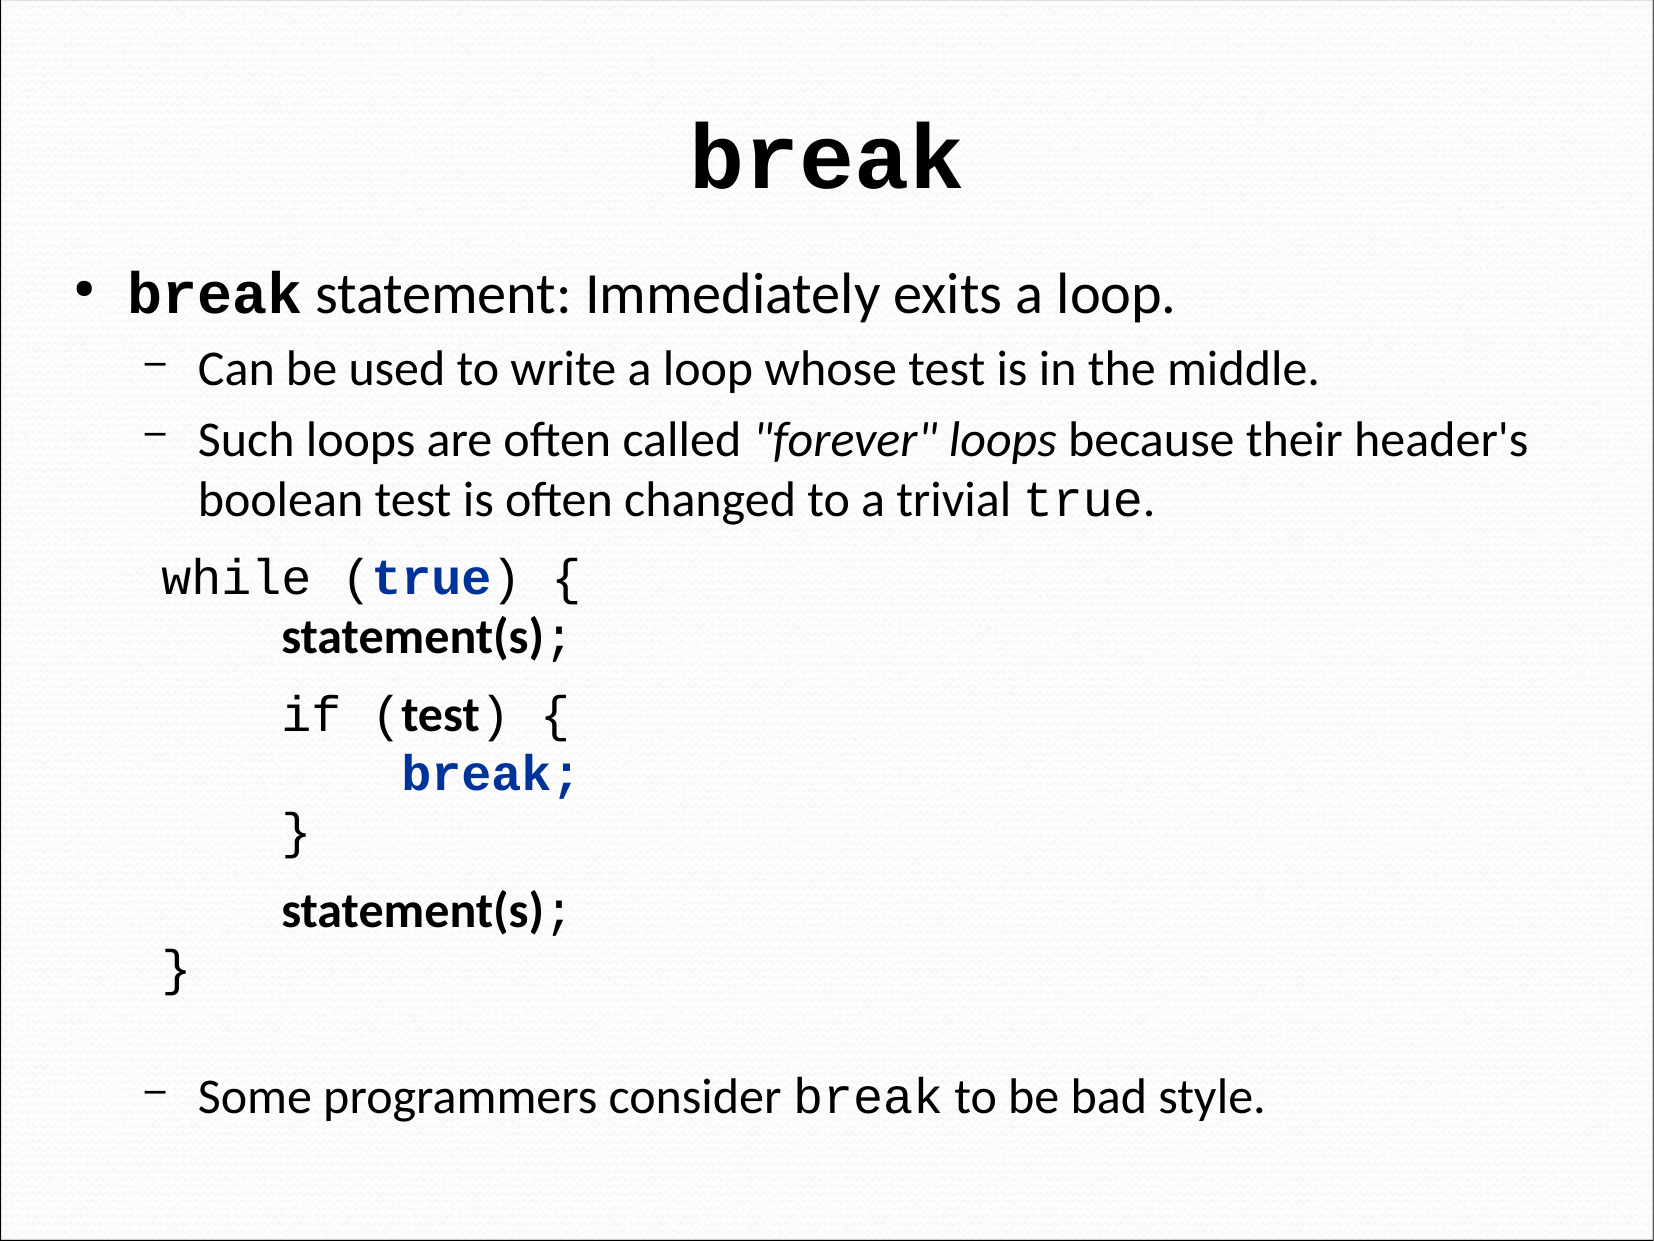

# break
break statement: Immediately exits a loop.
Can be used to write a loop whose test is in the middle.
Such loops are often called "forever" loops because their header's boolean test is often changed to a trivial true.
	while (true) {
	 statement(s);
	 if (test) {
	 break;
	 }
	 statement(s);
	}
Some programmers consider break to be bad style.